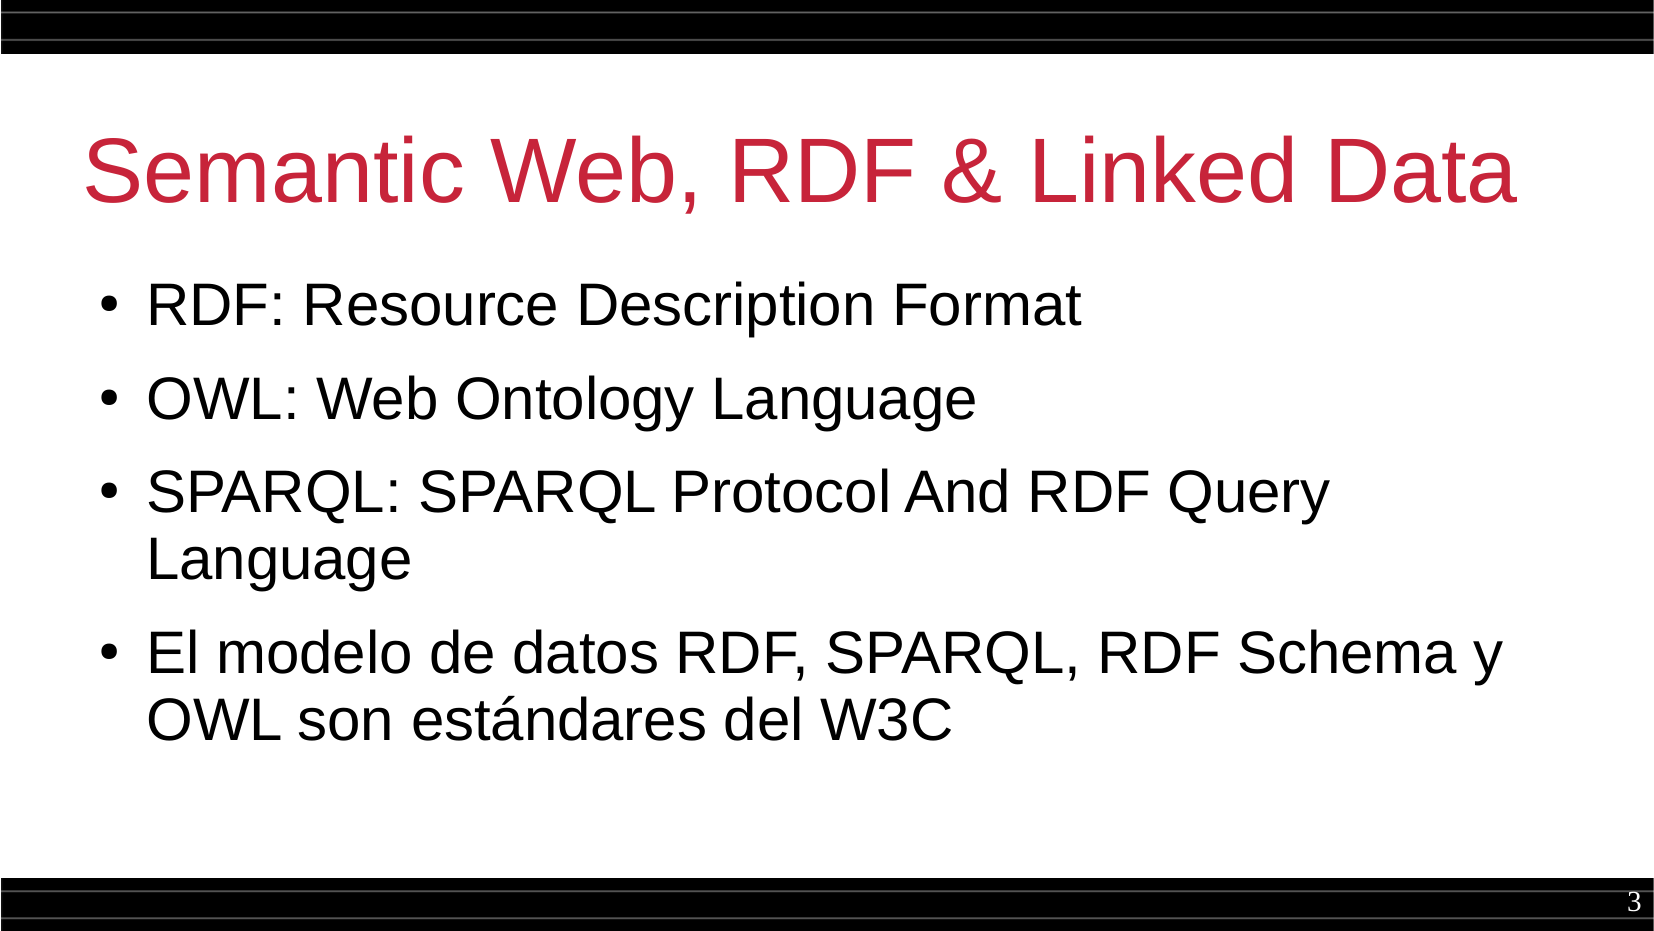

# Semantic Web, RDF & Linked Data
RDF: Resource Description Format
OWL: Web Ontology Language
SPARQL: SPARQL Protocol And RDF Query Language
El modelo de datos RDF, SPARQL, RDF Schema y OWL son estándares del W3C